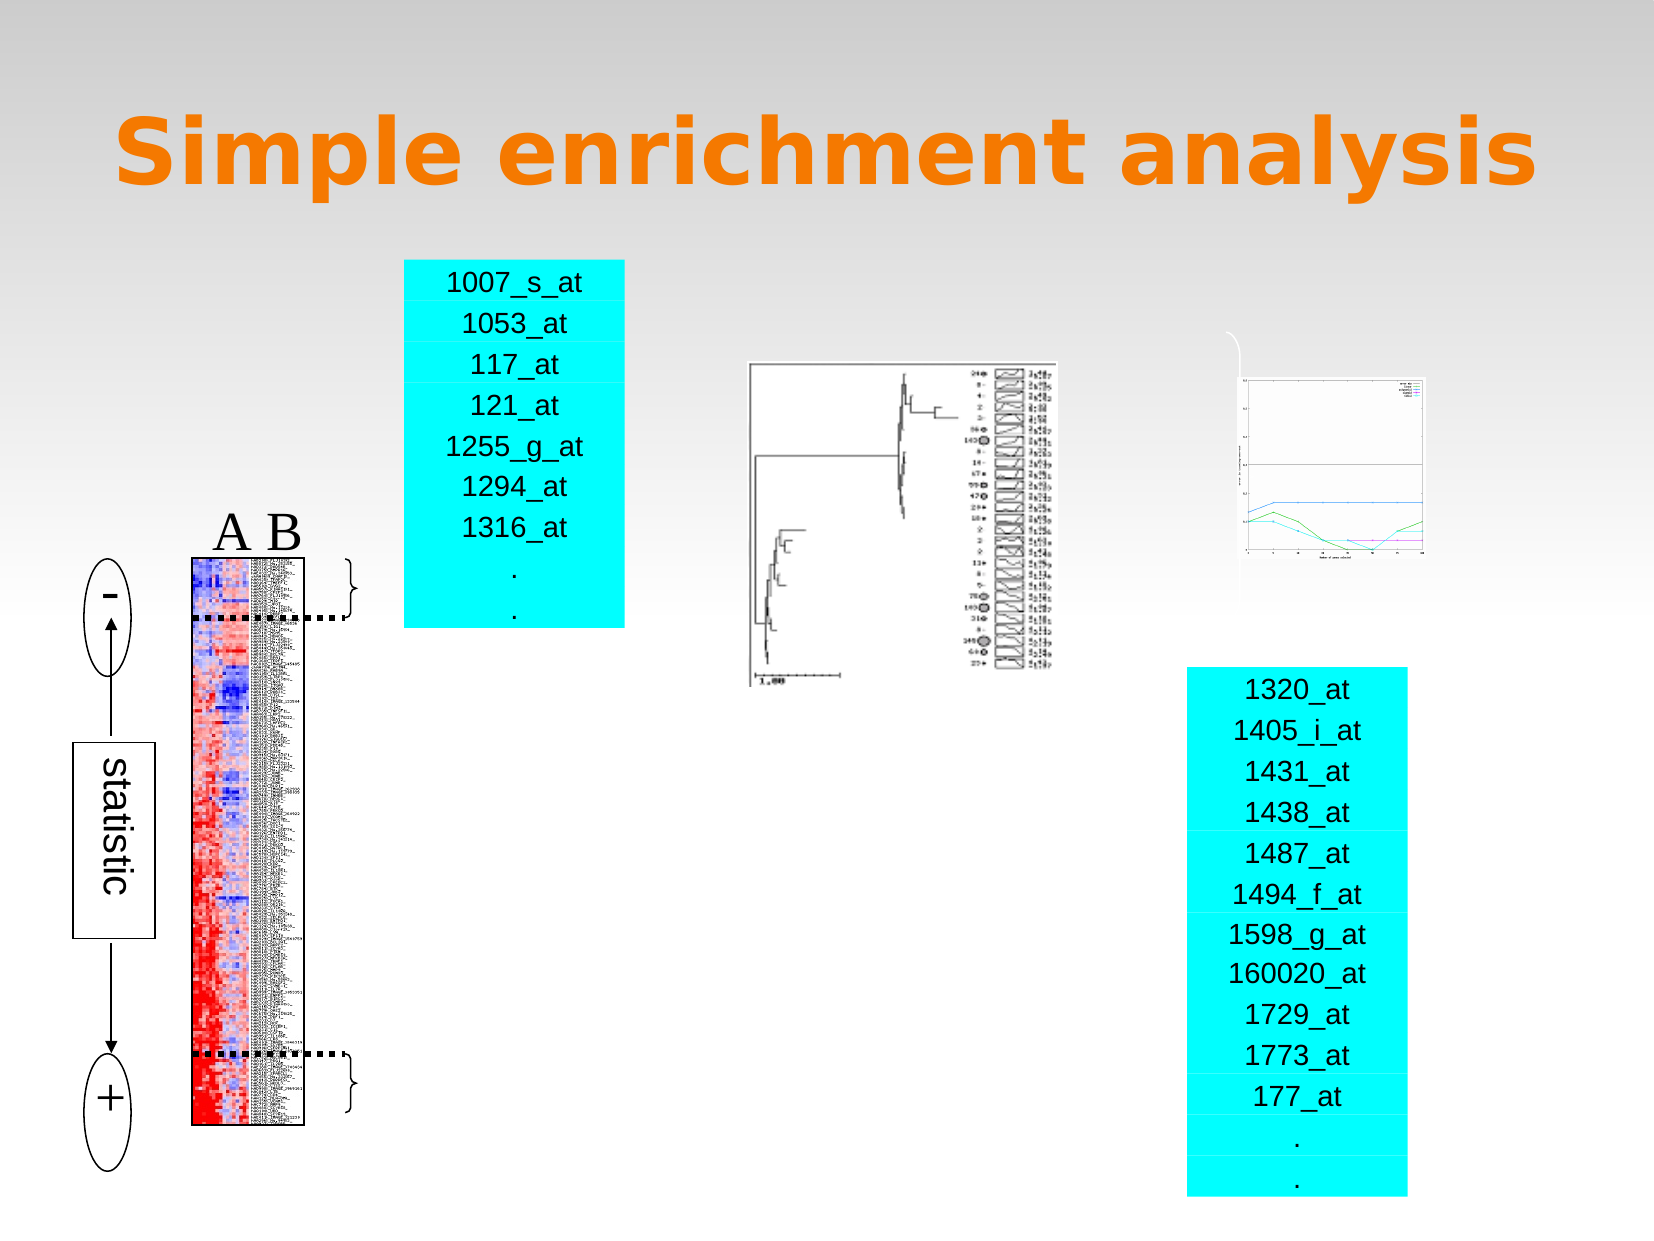

# Simple enrichment analysis
1007_s_at
1053_at
117_at
121_at
1255_g_at
1294_at
1316_at
.
.
A B
-
1320_at
1405_i_at
1431_at
1438_at
1487_at
1494_f_at
1598_g_at
160020_at
1729_at
1773_at
177_at
.
.
statistic
+